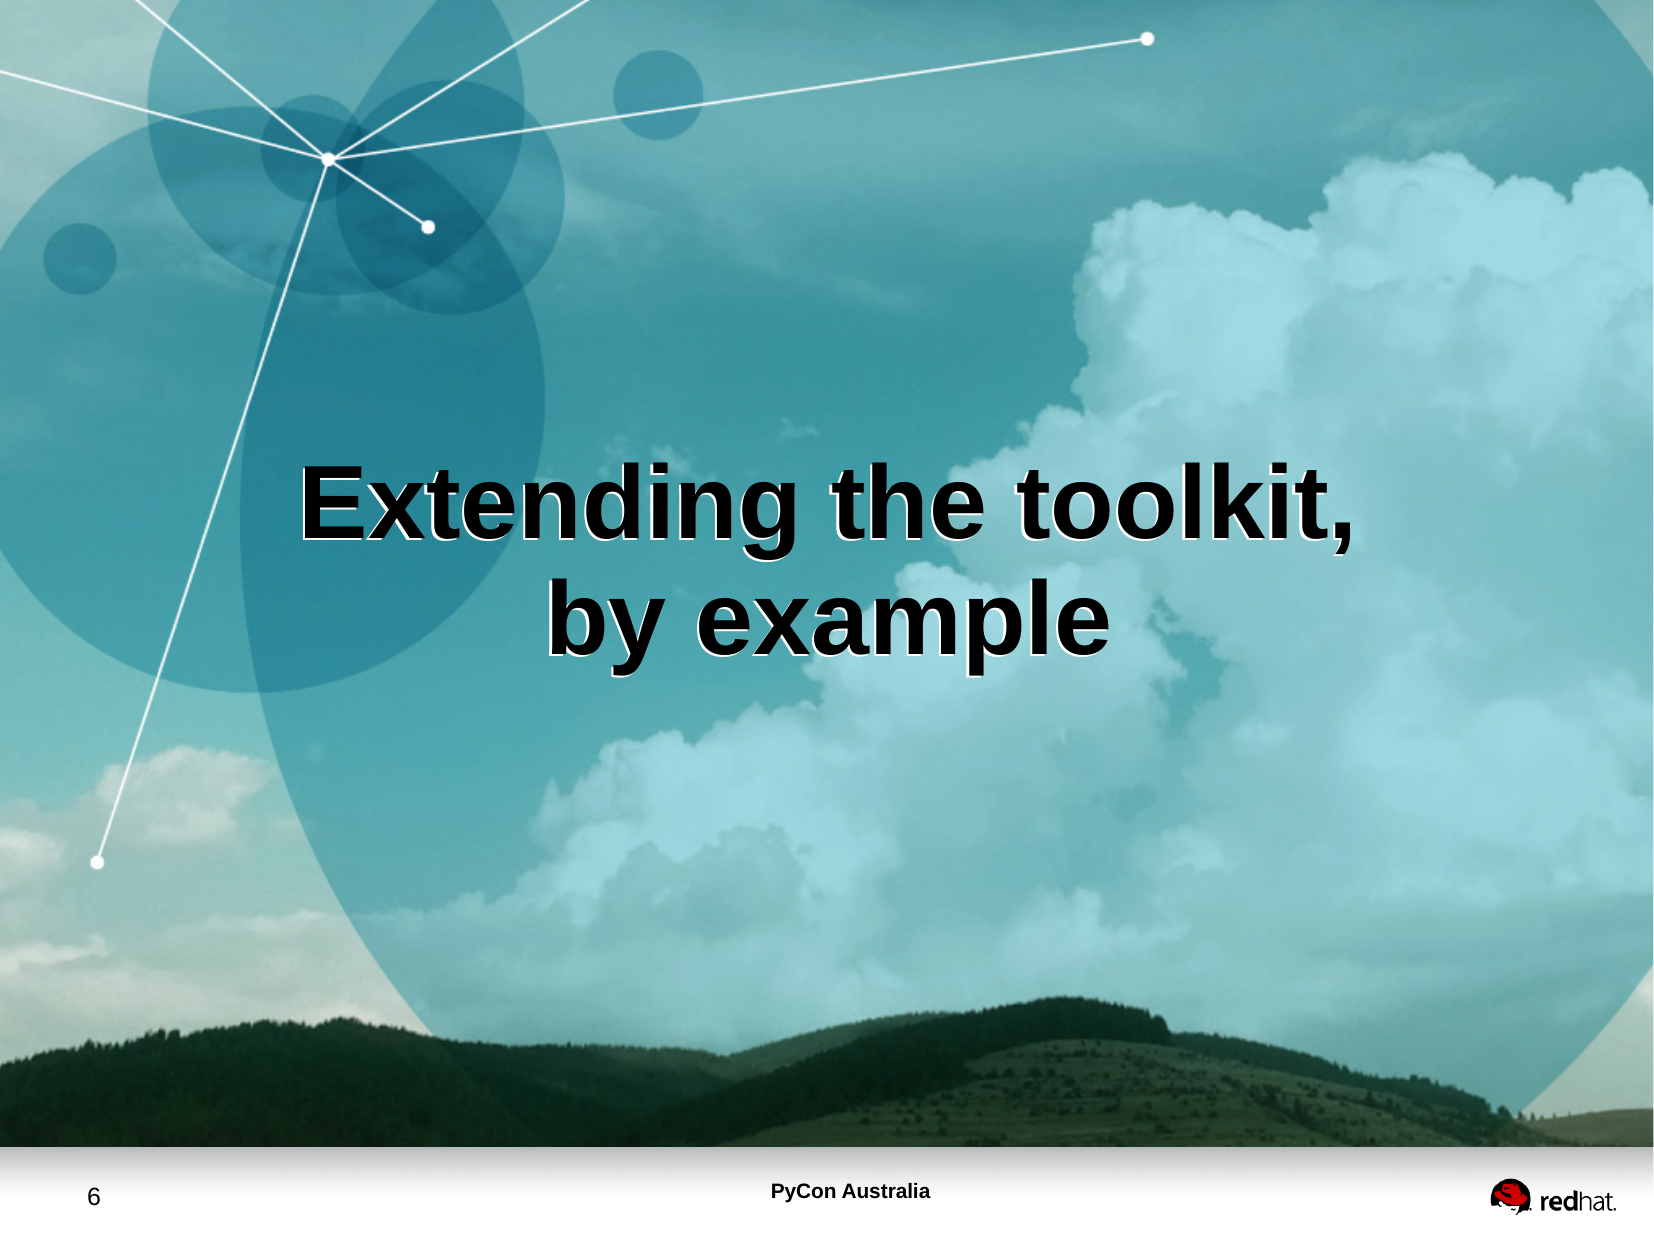

Extending the toolkit,
by example
# Extending the toolkit, by example